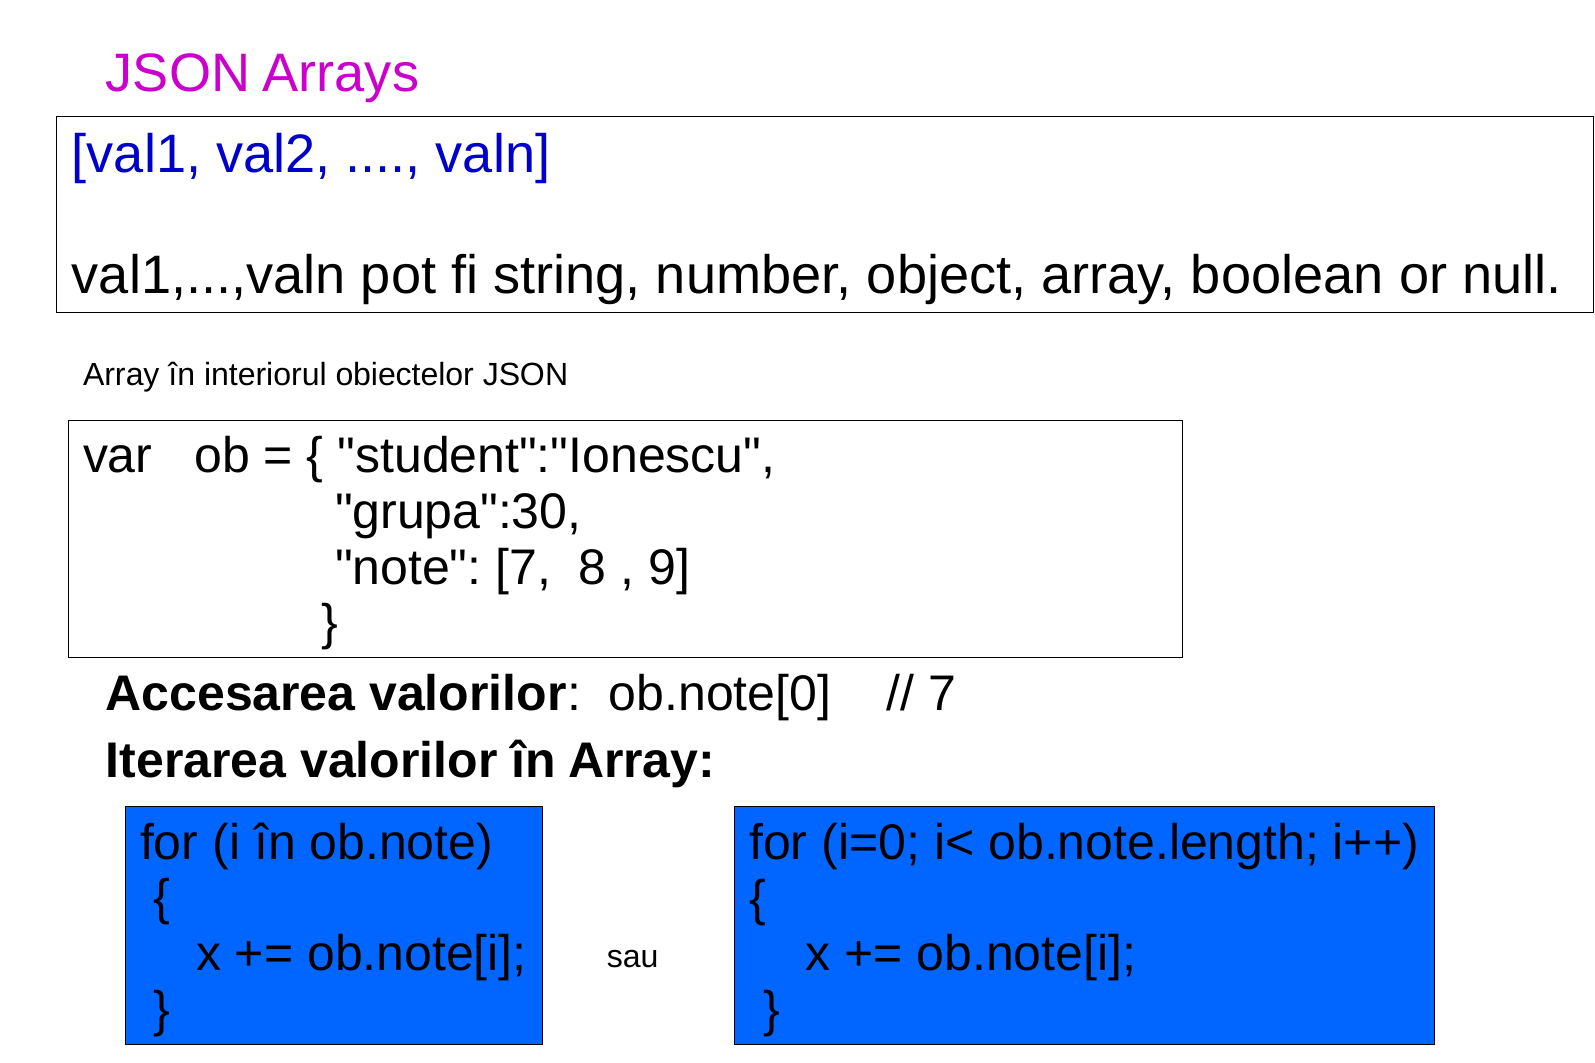

JSON Arrays
[val1, val2, ...., valn]
val1,...,valn pot fi string, number, object, array, boolean or null.
Array în interiorul obiectelor JSON
var ob = { "student":"Ionescu",
 "grupa":30,
 "note": [7, 8 , 9]
 }
Accesarea valorilor: ob.note[0] // 7
Iterarea valorilor în Array:
for (i în ob.note)
 {
 x += ob.note[i];
 }
for (i=0; i< ob.note.length; i++)
{
 x += ob.note[i];
 }
sau